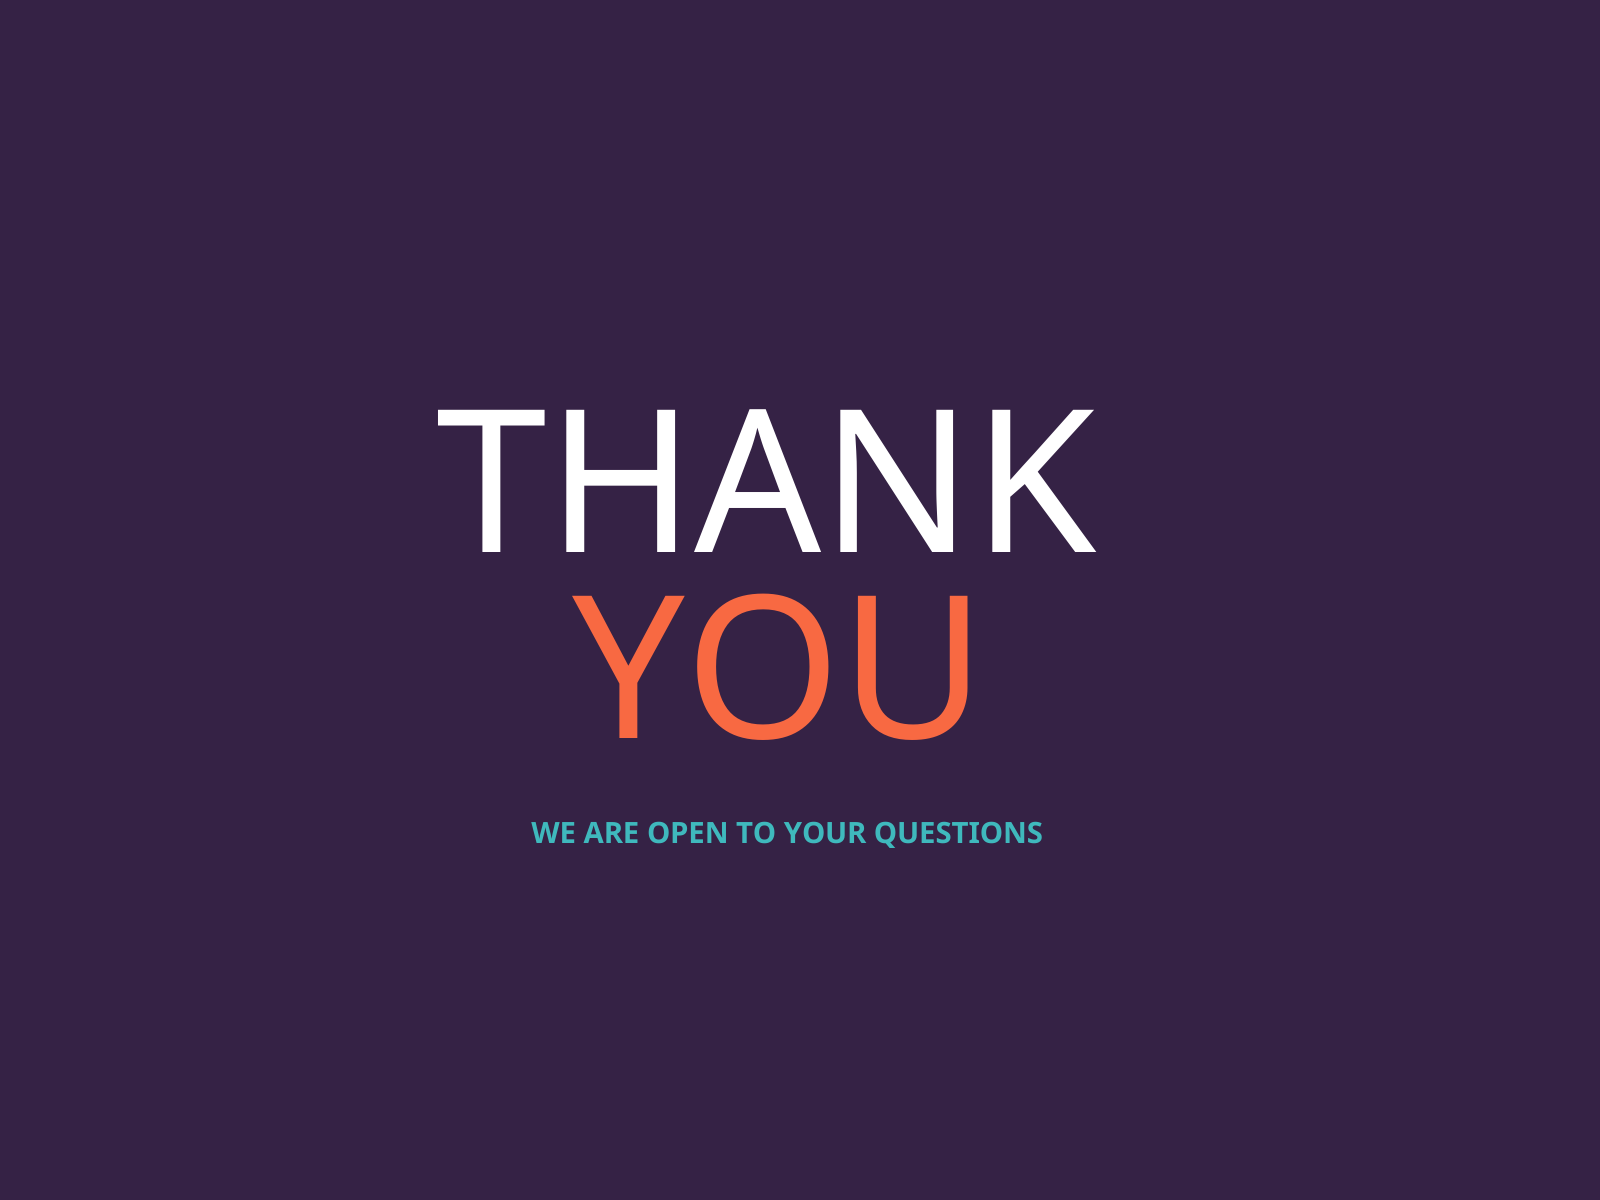

THANK
YOU
WE ARE OPEN TO YOUR QUESTIONS